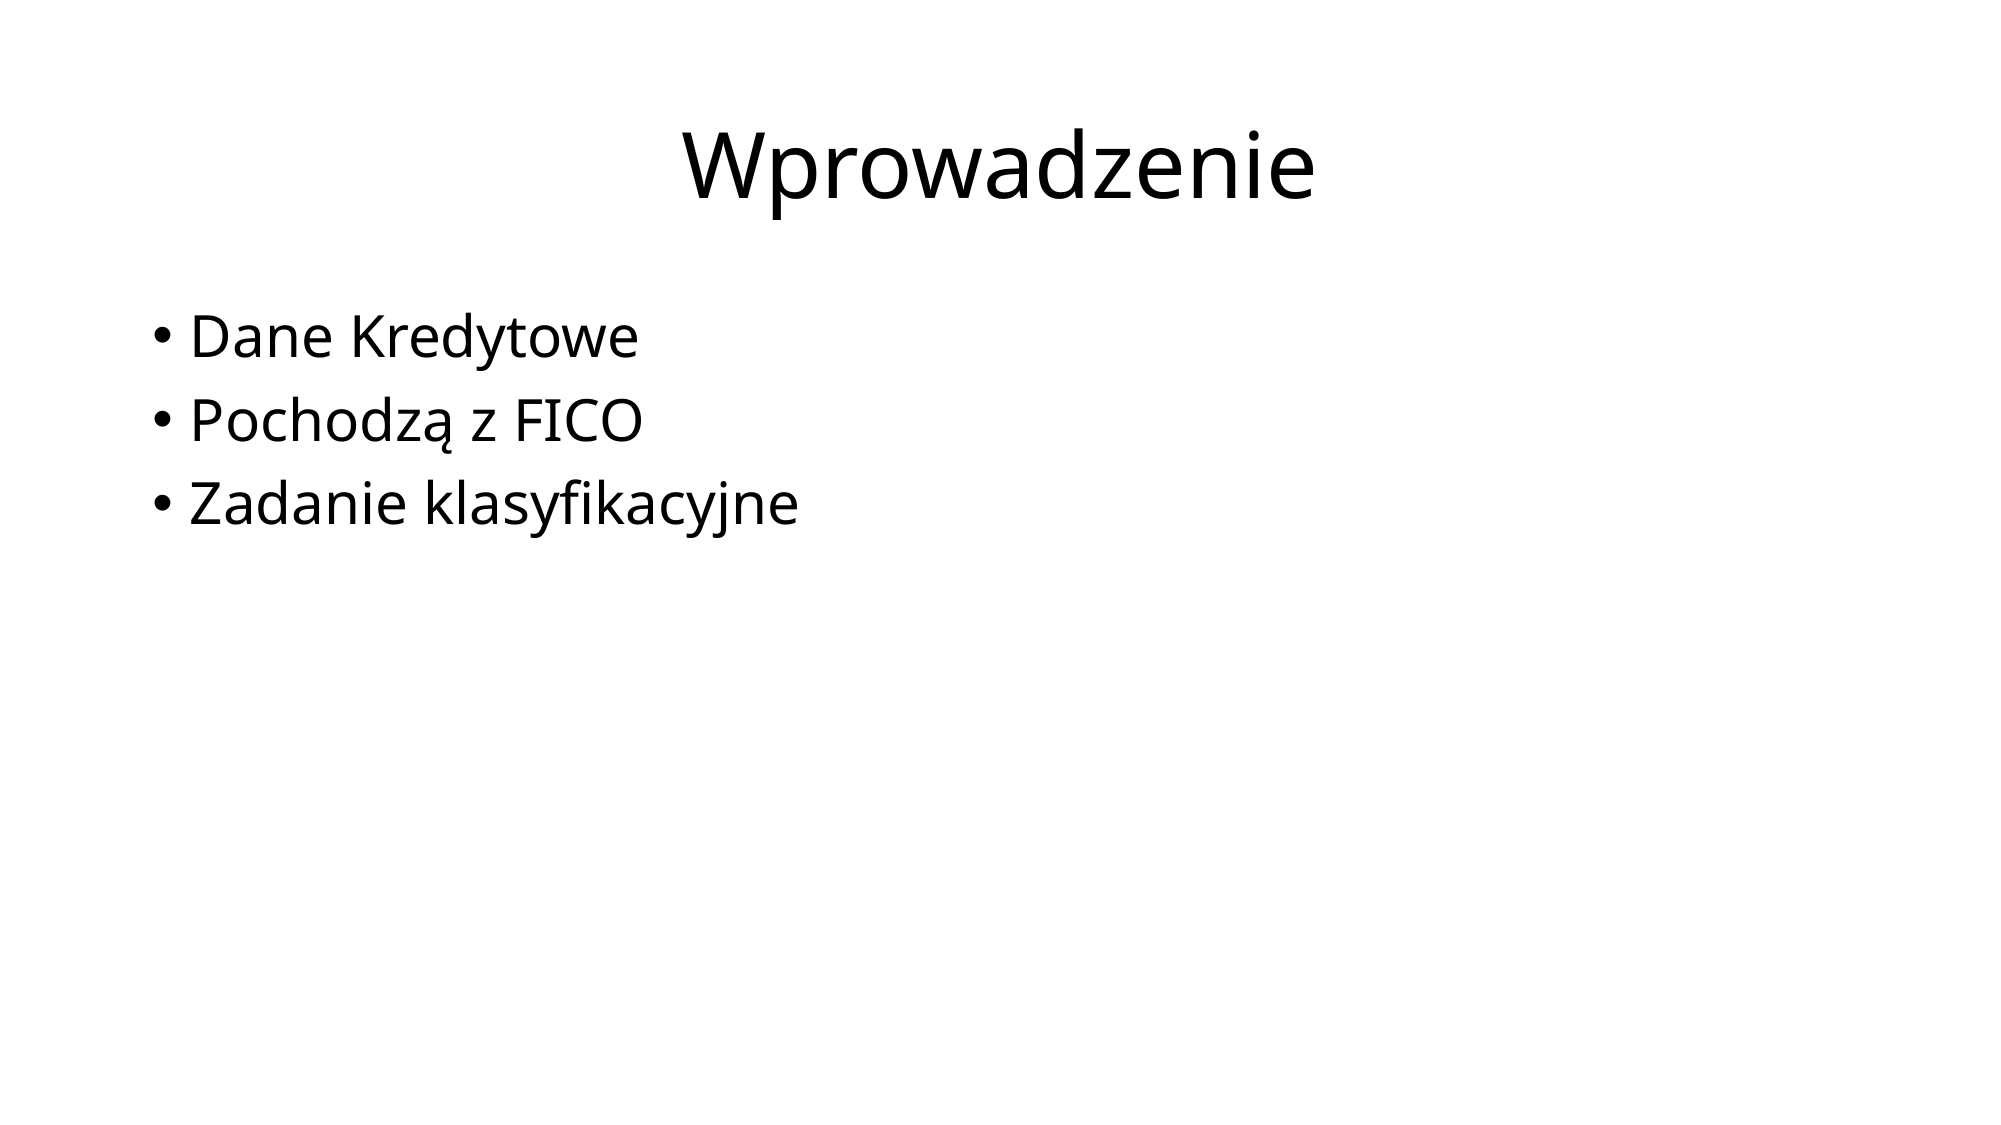

# Wprowadzenie
Dane Kredytowe
Pochodzą z FICO
Zadanie klasyfikacyjne